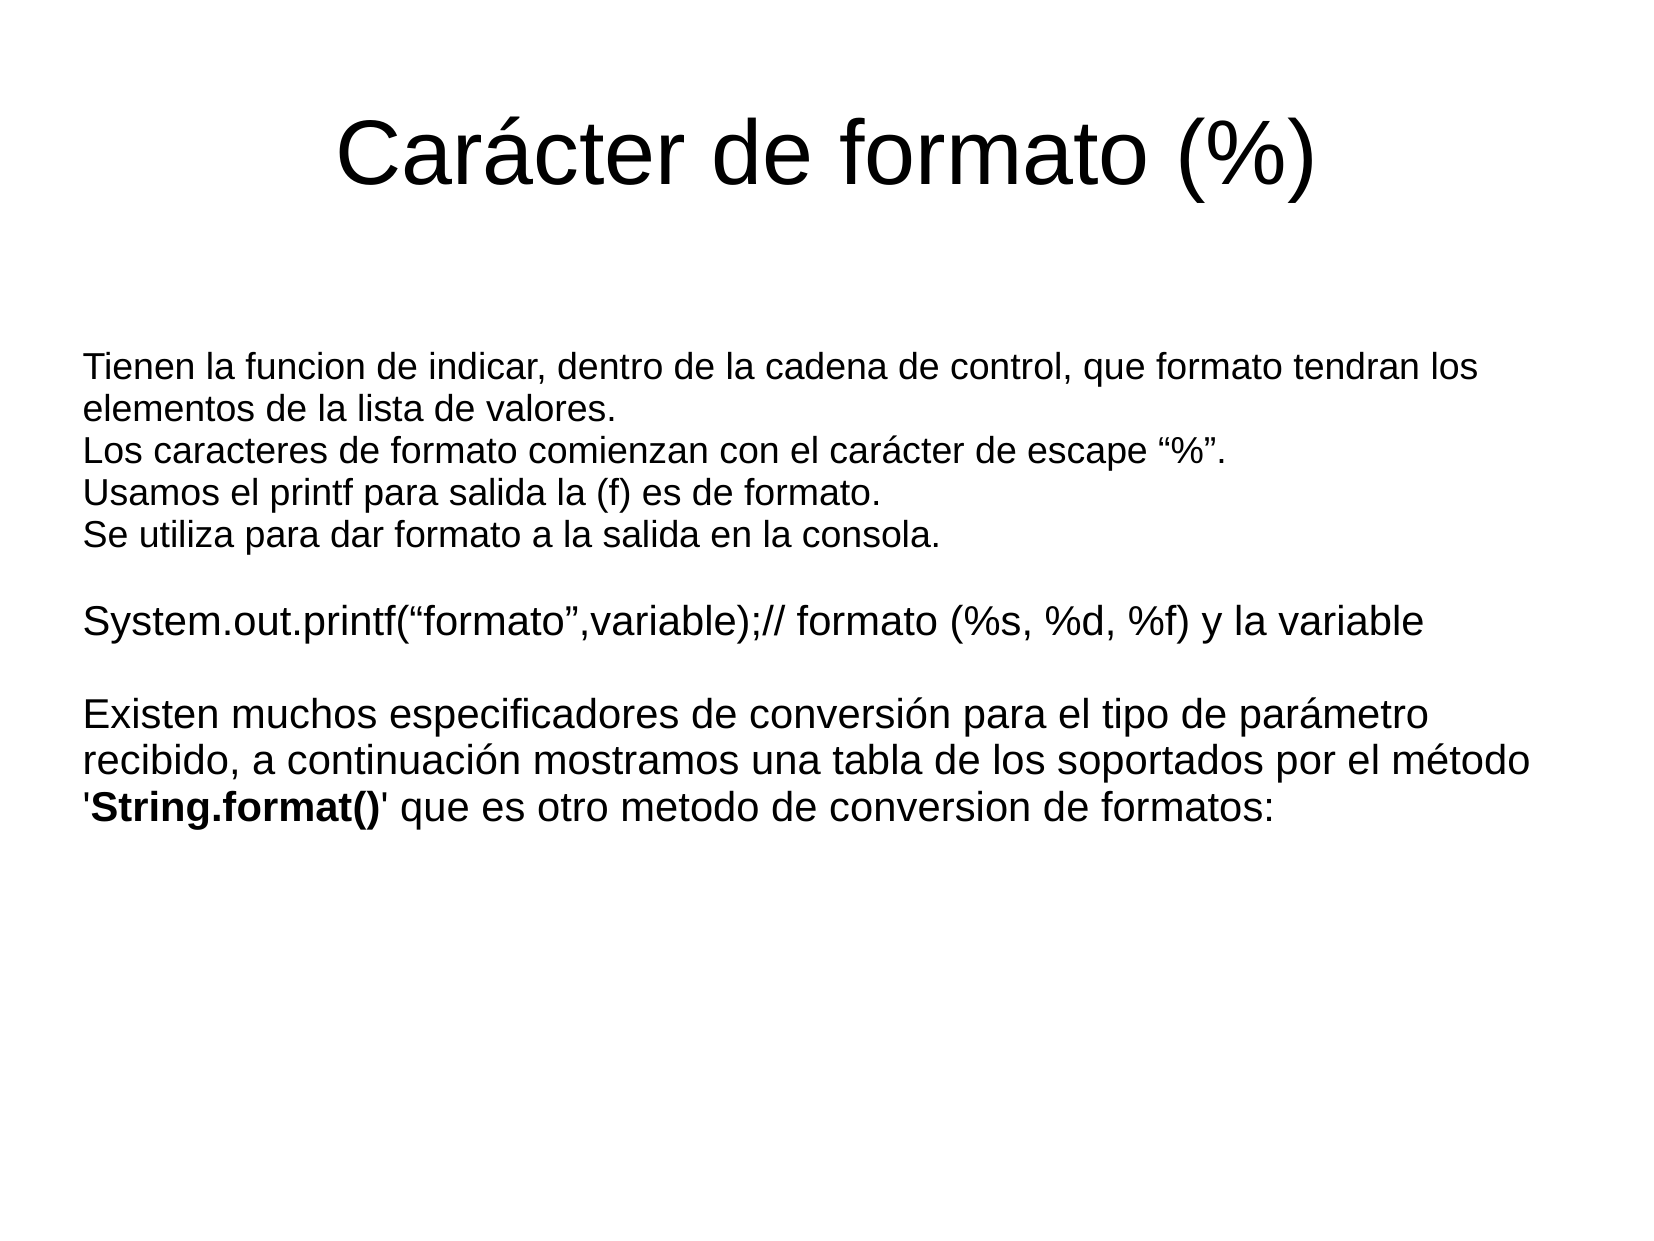

# Carácter de formato (%)
Tienen la funcion de indicar, dentro de la cadena de control, que formato tendran los elementos de la lista de valores.
Los caracteres de formato comienzan con el carácter de escape “%”.
Usamos el printf para salida la (f) es de formato.
Se utiliza para dar formato a la salida en la consola.
System.out.printf(“formato”,variable);// formato (%s, %d, %f) y la variable
Existen muchos especificadores de conversión para el tipo de parámetro recibido, a continuación mostramos una tabla de los soportados por el método 'String.format()' que es otro metodo de conversion de formatos: